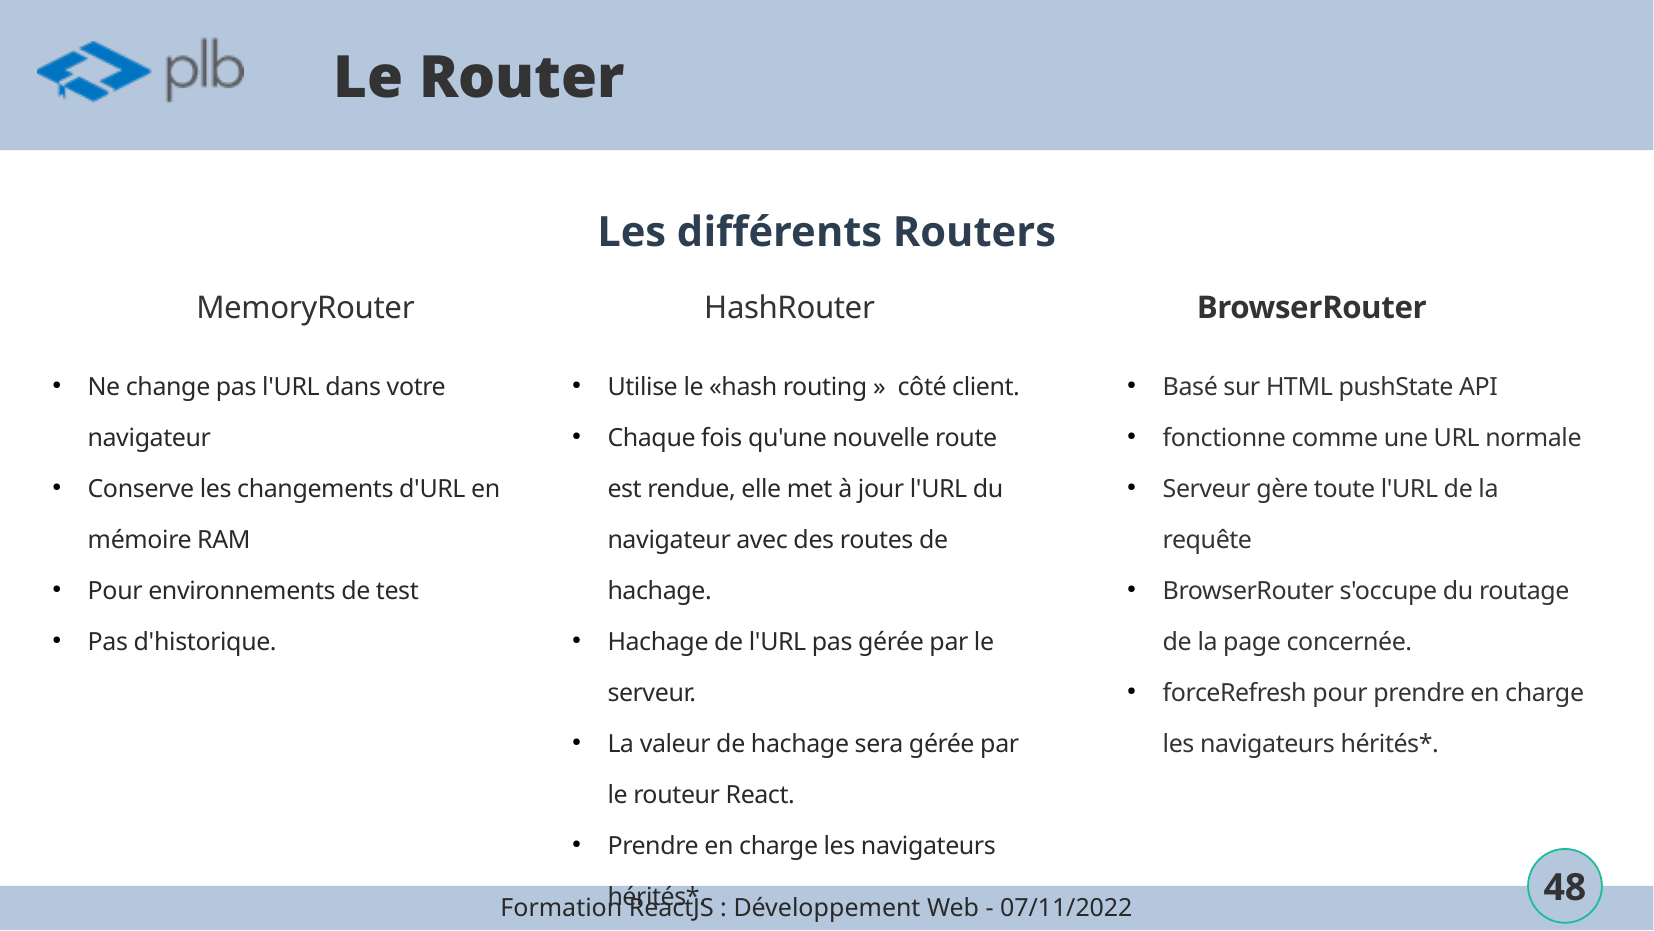

# Le Router
Les différents Routers
MemoryRouter  HashRouter BrowserRouter
Ne change pas l'URL dans votre navigateur
Conserve les changements d'URL en mémoire RAM
Pour environnements de test
Pas d'historique.
Utilise le «hash routing »  côté client.
Chaque fois qu'une nouvelle route est rendue, elle met à jour l'URL du navigateur avec des routes de hachage.
Hachage de l'URL pas gérée par le serveur.
La valeur de hachage sera gérée par le routeur React.
Prendre en charge les navigateurs hérités*.
Aucune configuration dans le serveur.
Pas recommandé par l'équipe React.
Basé sur HTML pushState API
fonctionne comme une URL normale
Serveur gère toute l'URL de la requête
BrowserRouter s'occupe du routage de la page concernée.
forceRefresh pour prendre en charge les navigateurs hérités*.
Formation ReactJS : Développement Web - 07/11/2022